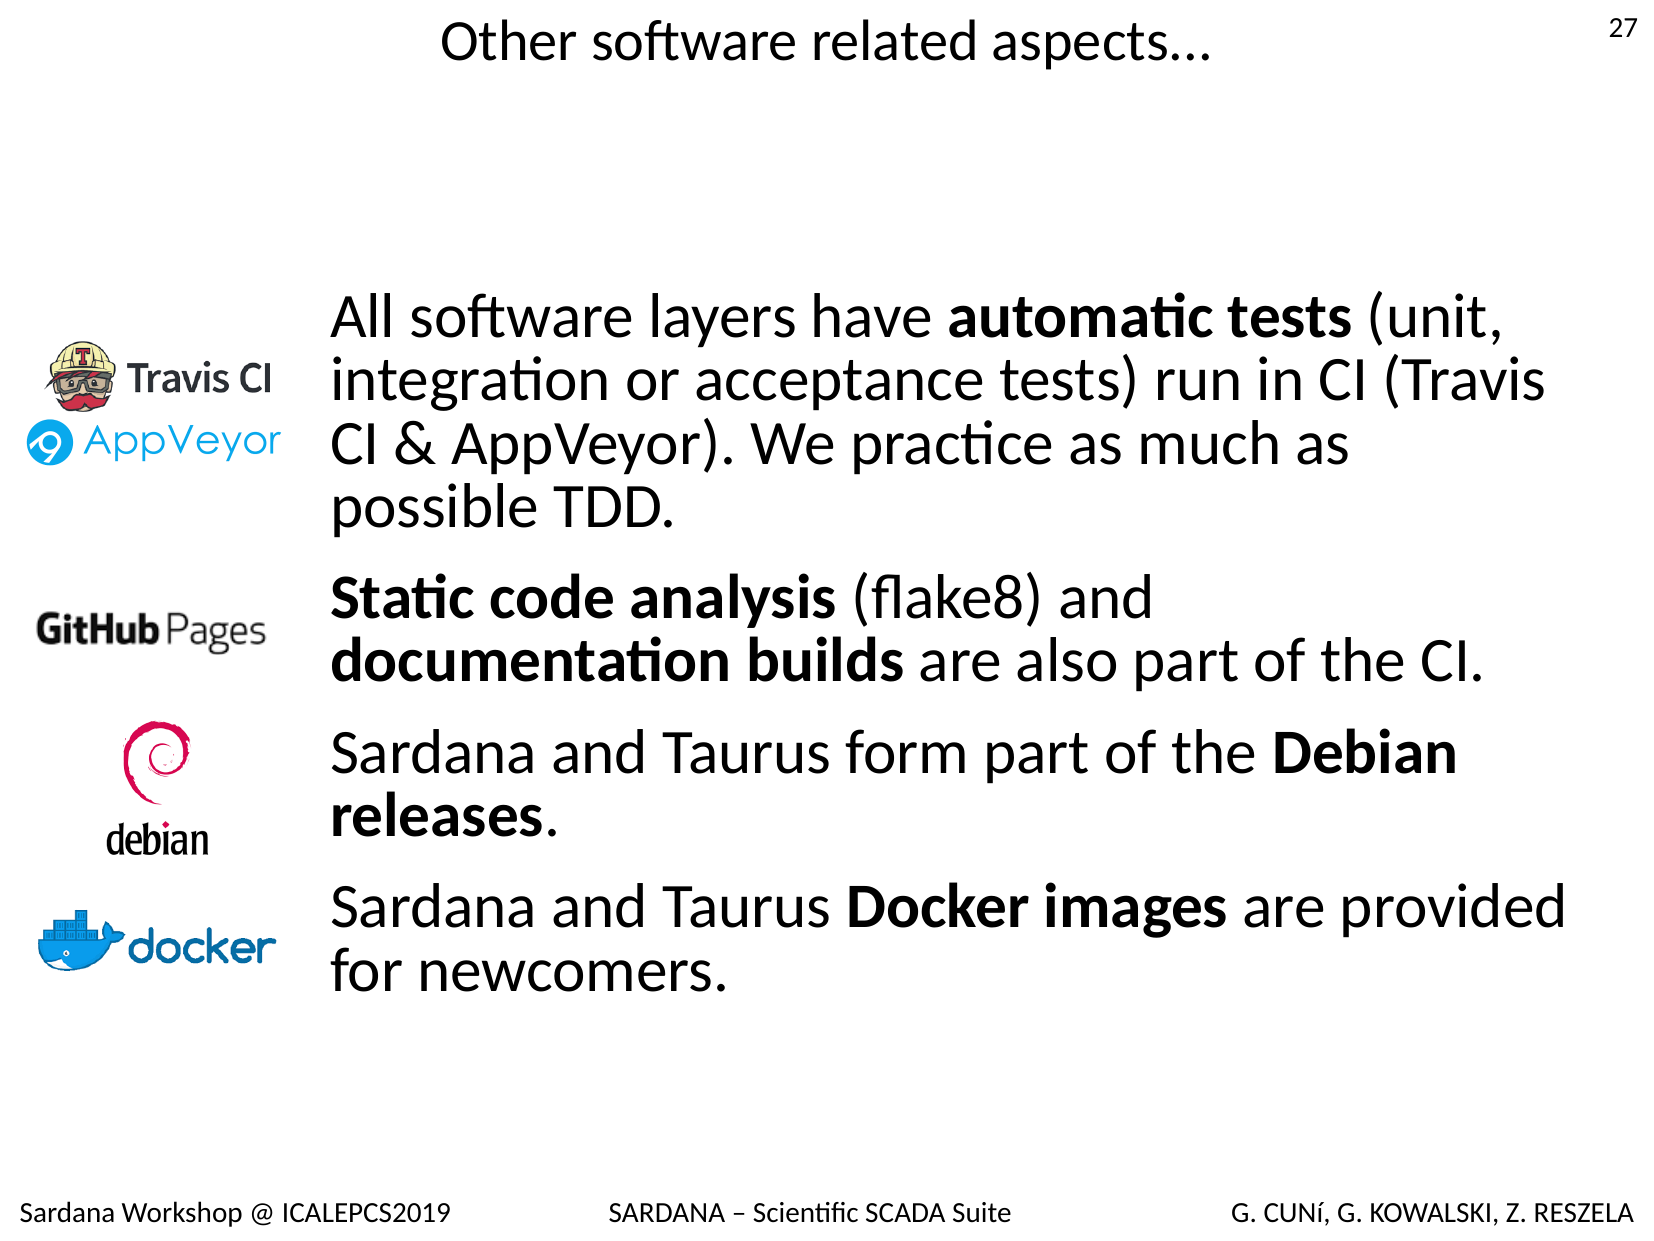

# Other software related aspects...
27
All software layers have automatic tests (unit, integration or acceptance tests) run in CI (Travis CI & AppVeyor). We practice as much as possible TDD.
Static code analysis (flake8) and documentation builds are also part of the CI.
Sardana and Taurus form part of the Debian releases.
Sardana and Taurus Docker images are provided for newcomers.